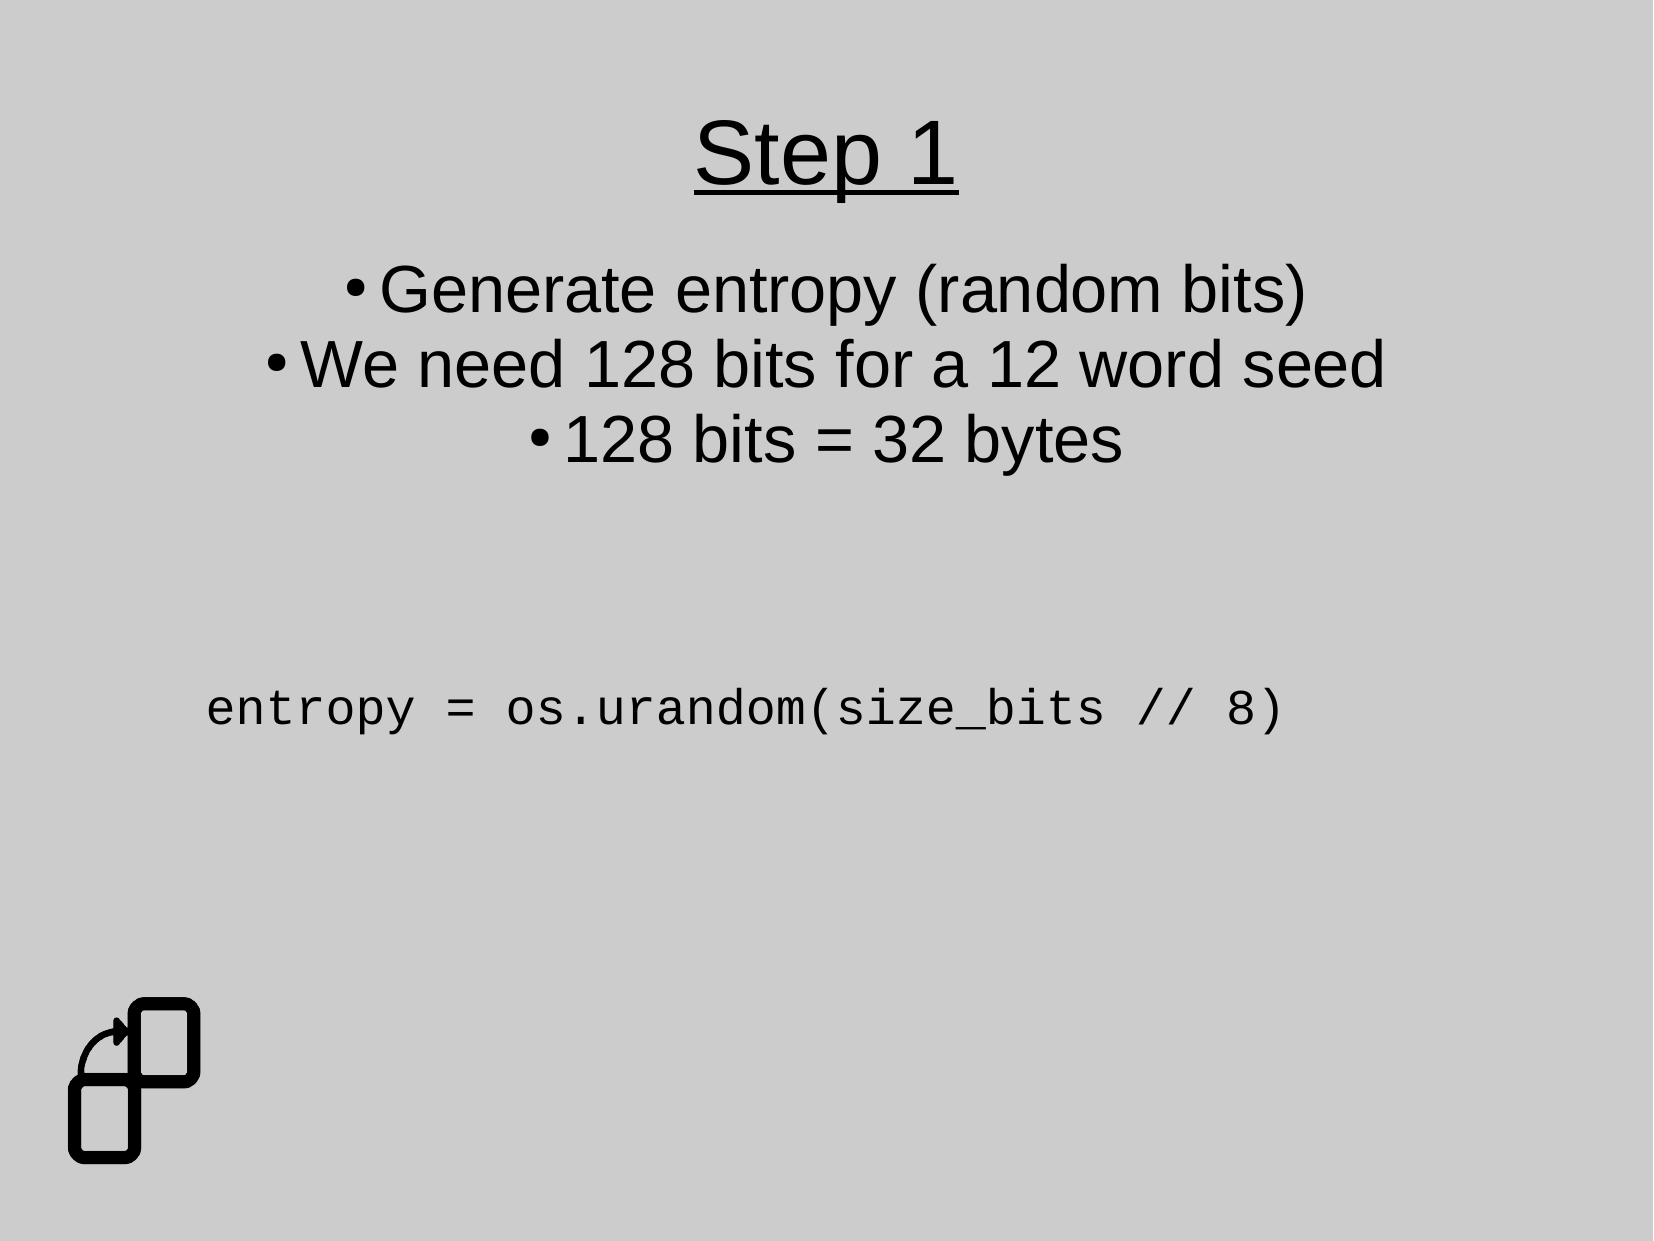

# Step 1
Generate entropy (random bits)
We need 128 bits for a 12 word seed
128 bits = 32 bytes
entropy = os.urandom(size_bits // 8)